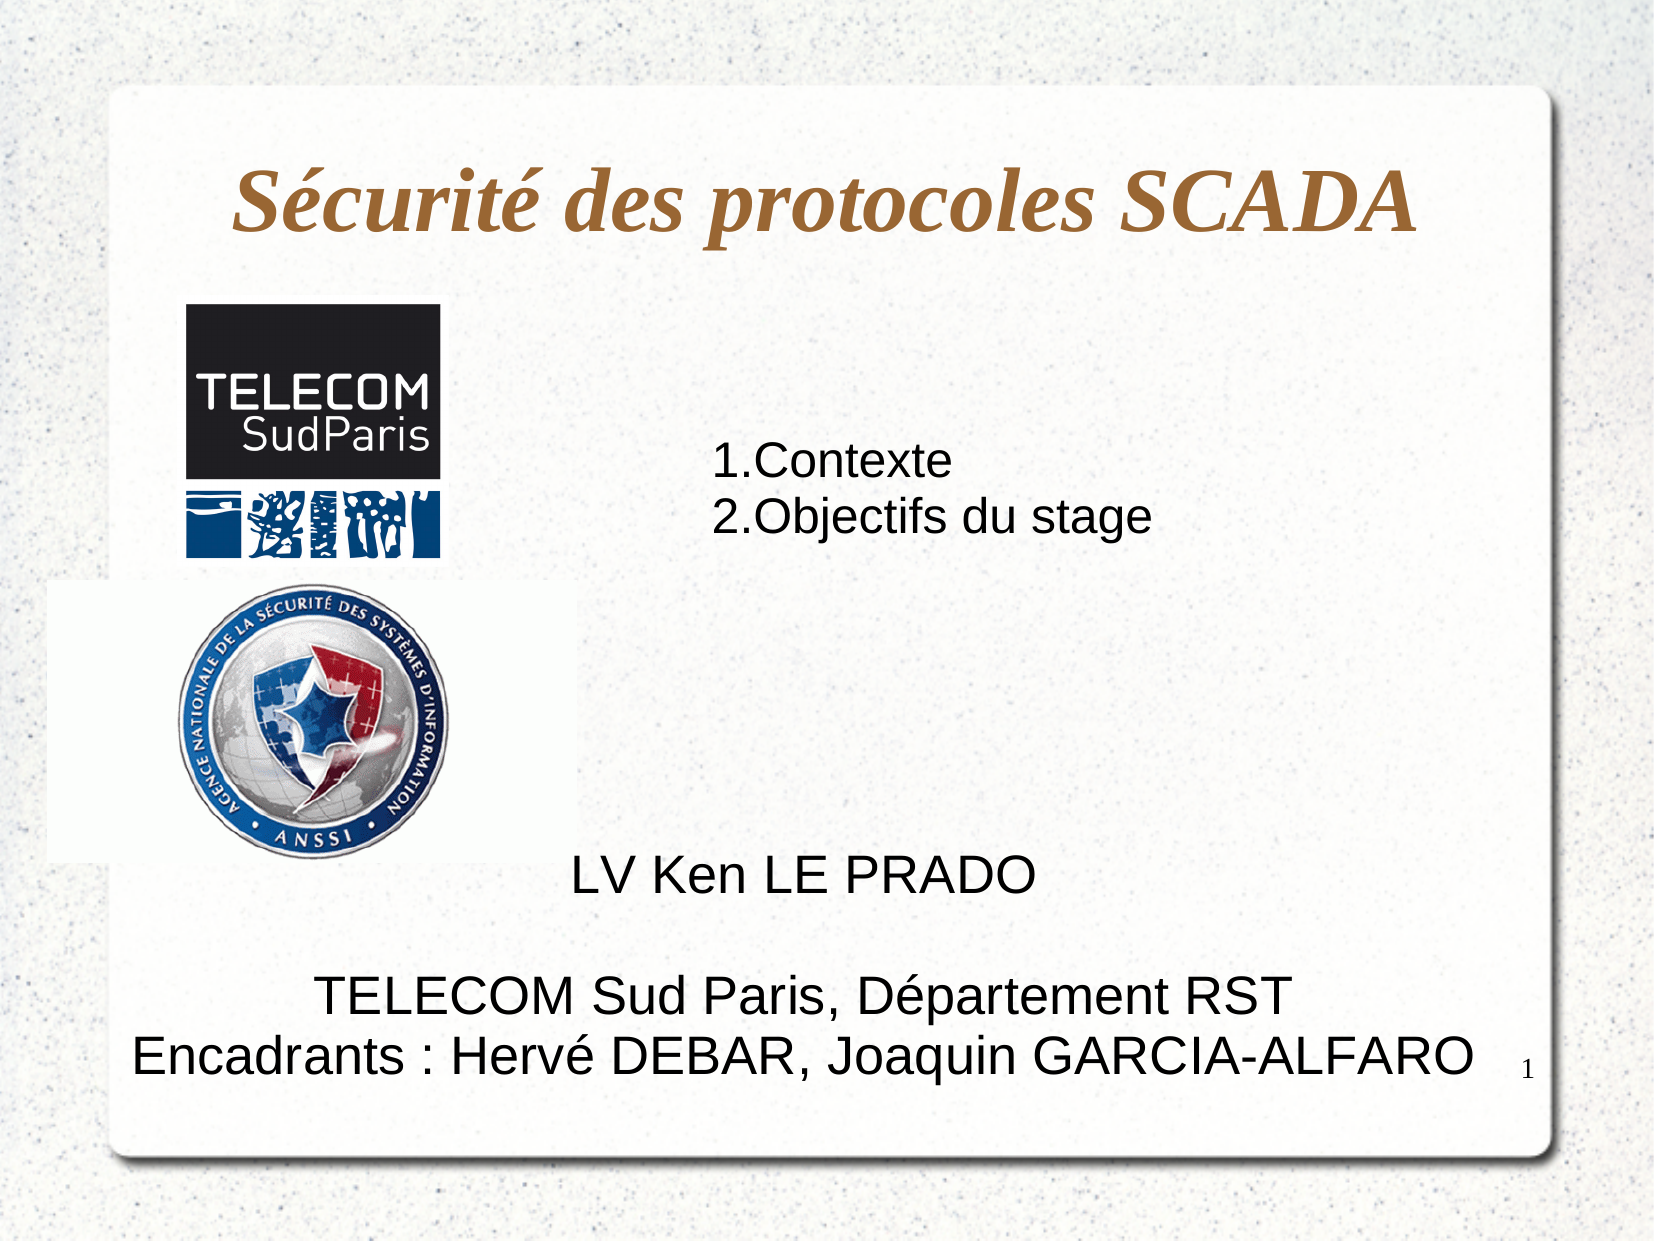

# Sécurité des protocoles SCADA
Contexte
Objectifs du stage
LV Ken LE PRADO
TELECOM Sud Paris, Département RST
Encadrants : Hervé DEBAR, Joaquin GARCIA-ALFARO
1